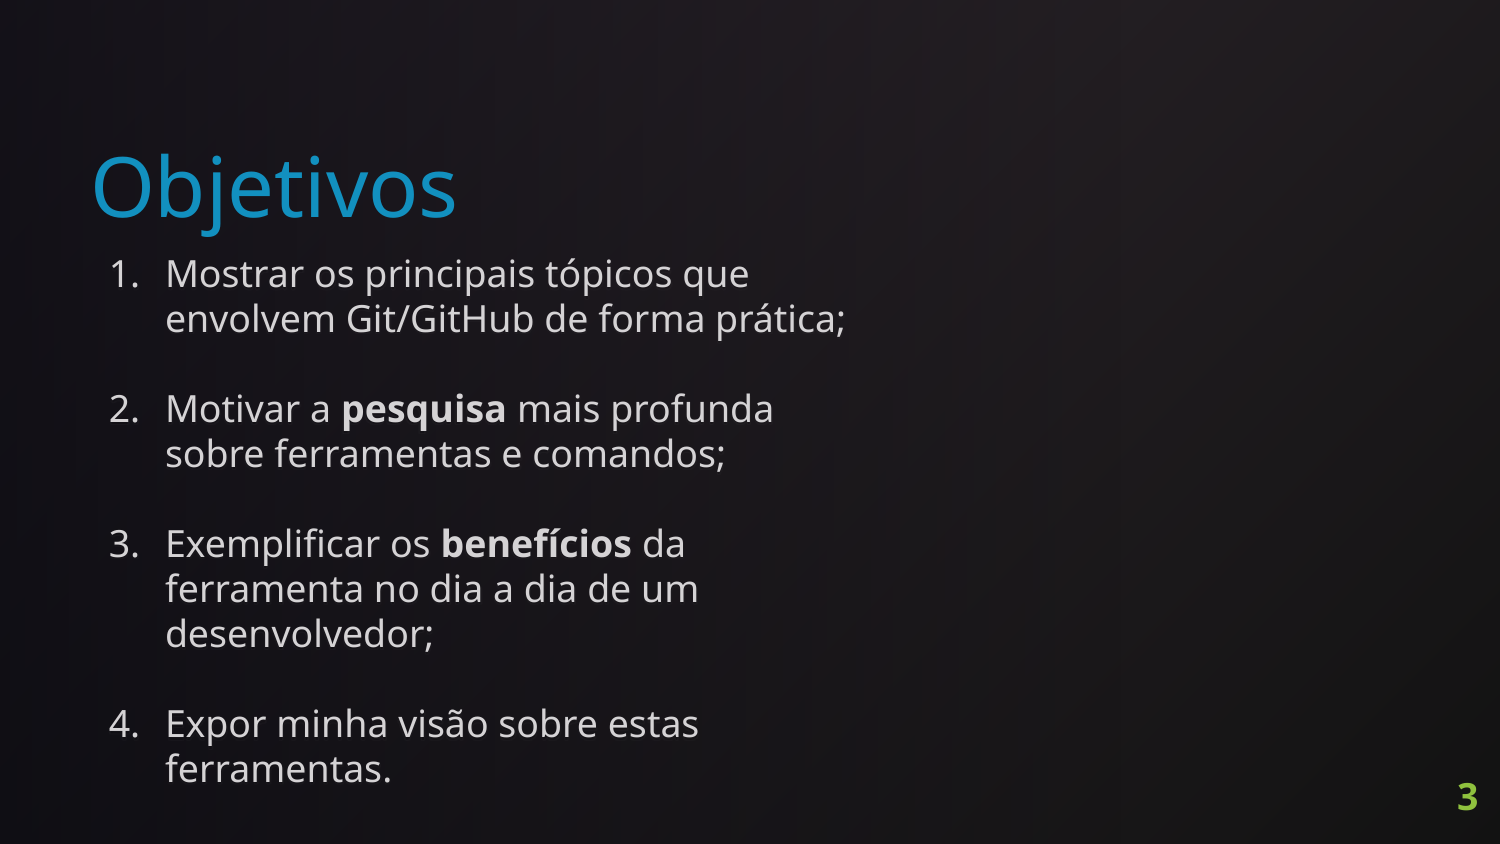

# Objetivos
Mostrar os principais tópicos que envolvem Git/GitHub de forma prática;
Motivar a pesquisa mais profunda sobre ferramentas e comandos;
Exemplificar os benefícios da ferramenta no dia a dia de um desenvolvedor;
Expor minha visão sobre estas ferramentas.